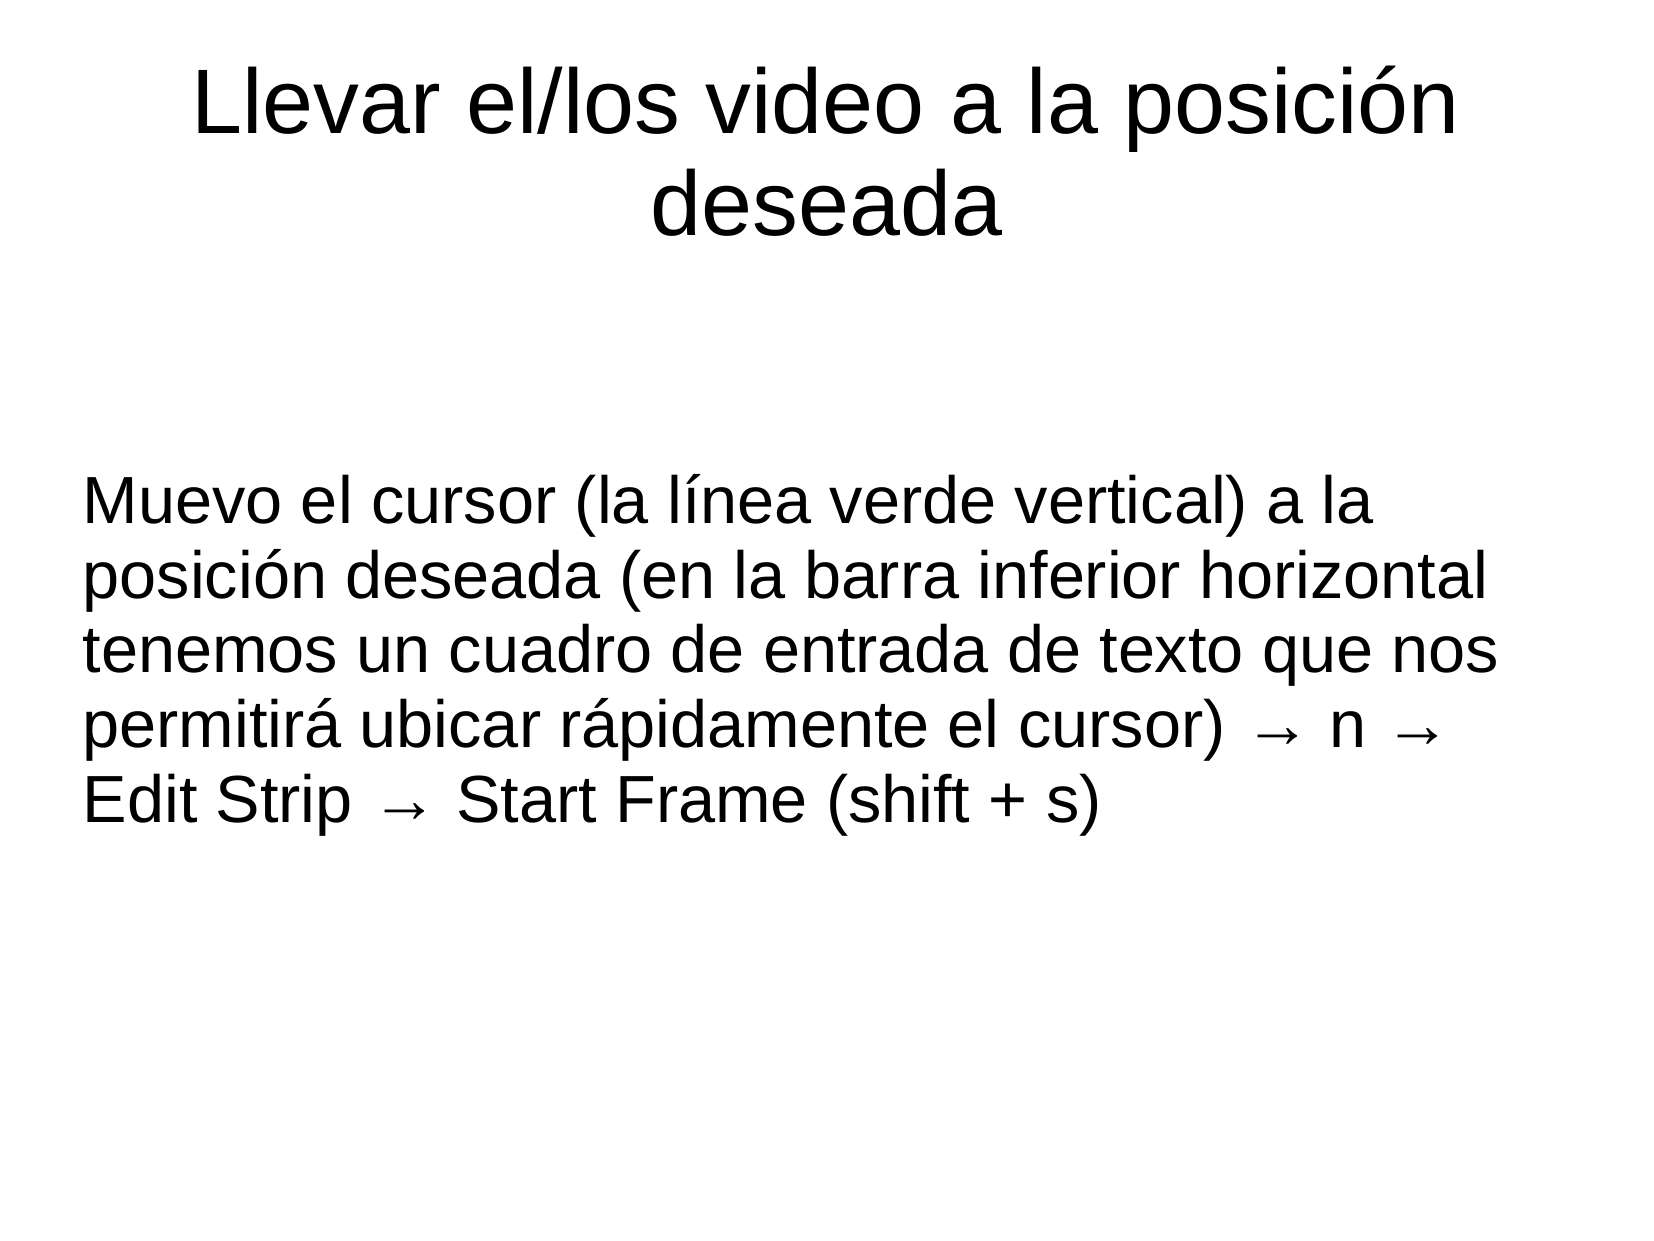

# Llevar el/los video a la posición deseada
Muevo el cursor (la línea verde vertical) a la posición deseada (en la barra inferior horizontal tenemos un cuadro de entrada de texto que nos permitirá ubicar rápidamente el cursor) → n → Edit Strip → Start Frame (shift + s)